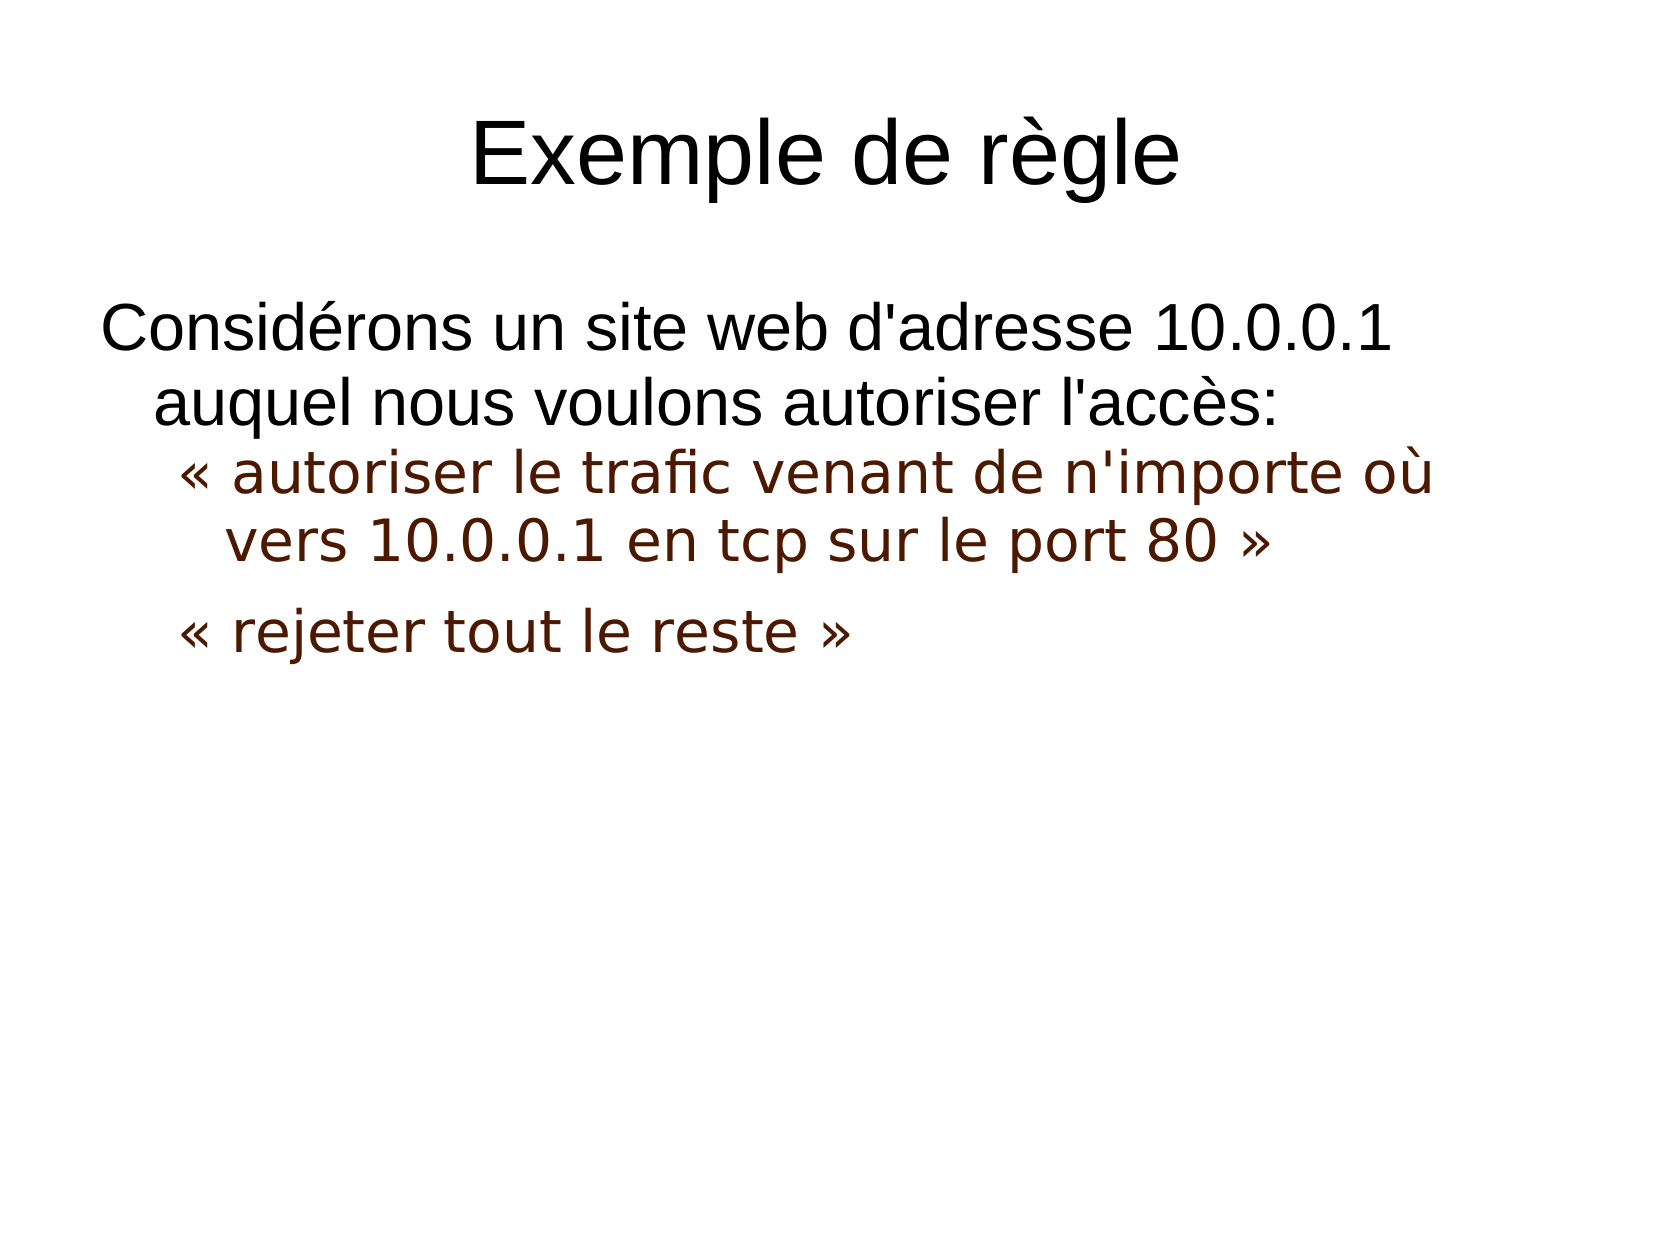

# Exemple de règle
Considérons un site web d'adresse 10.0.0.1 auquel nous voulons autoriser l'accès:
« autoriser le trafic venant de n'importe où vers 10.0.0.1 en tcp sur le port 80 »
« rejeter tout le reste »